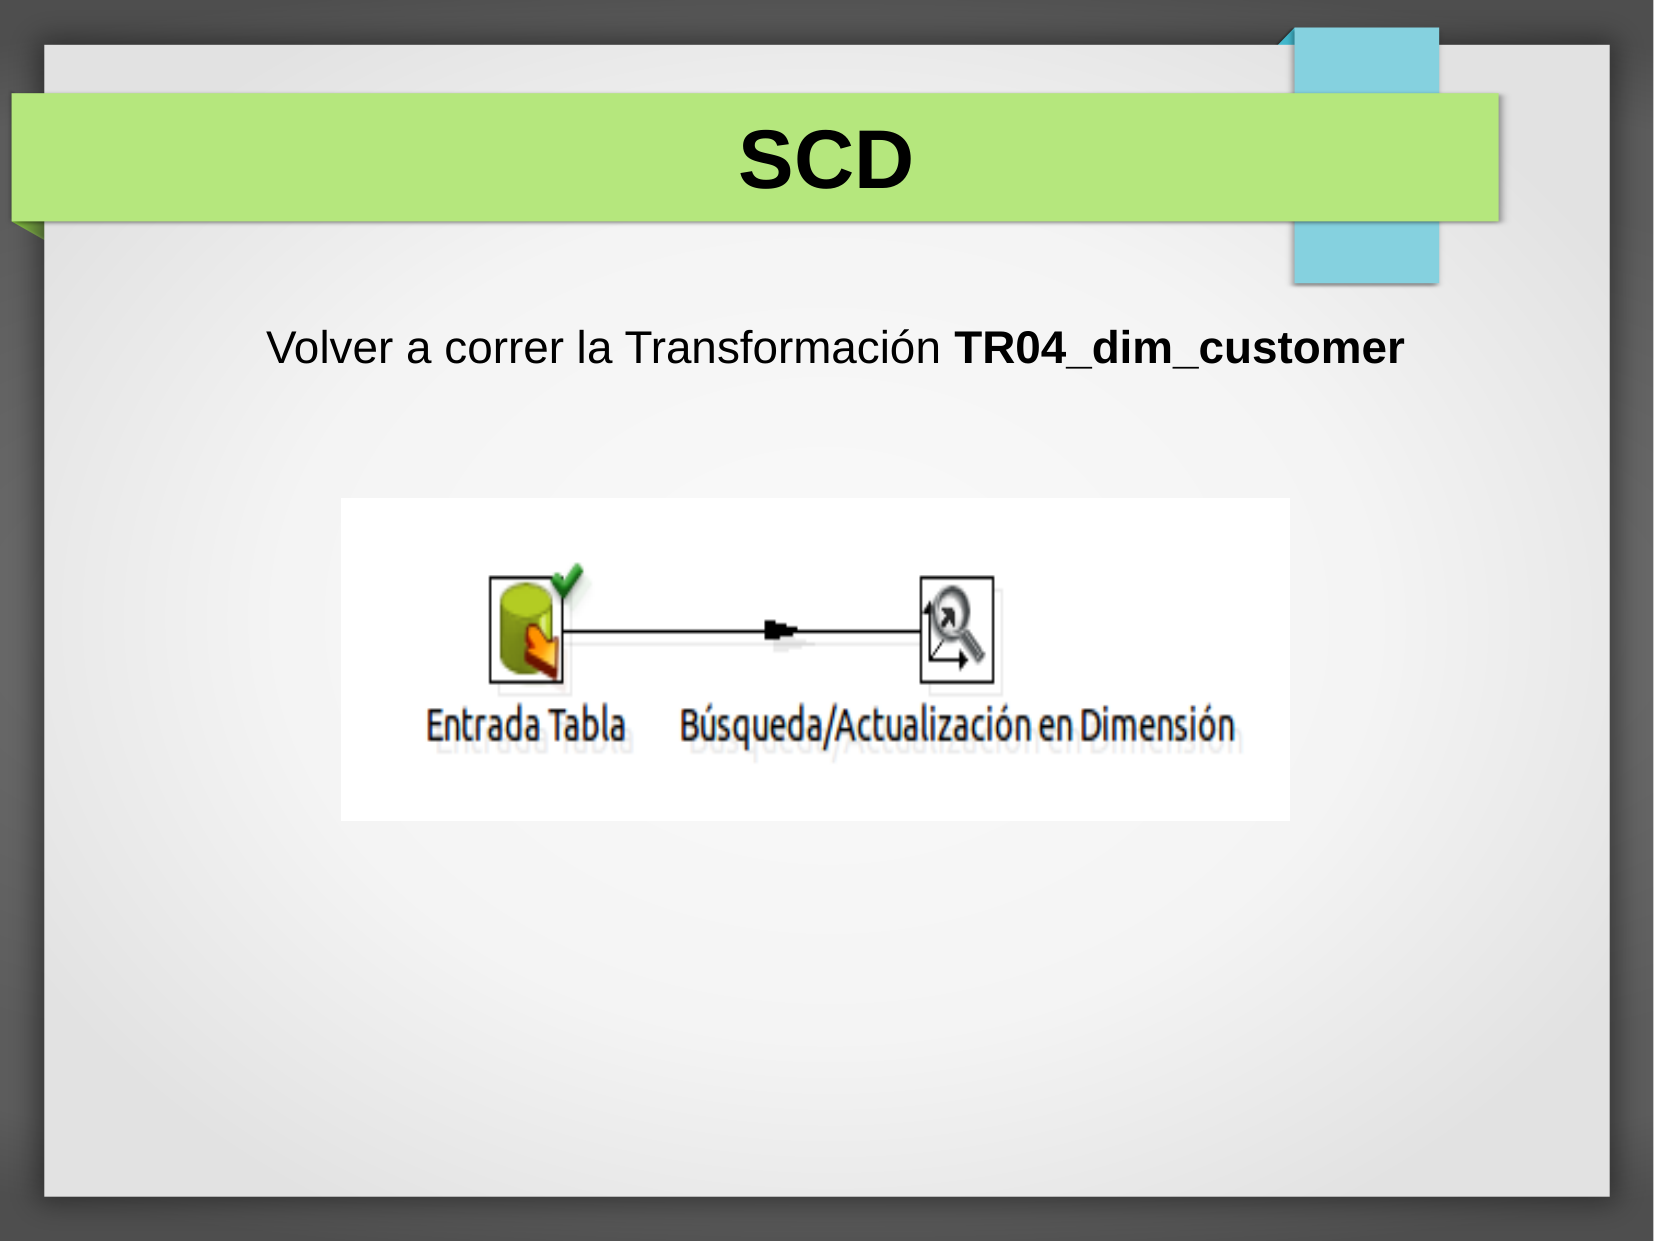

# SCD
Volver a correr la Transformación TR04_dim_customer